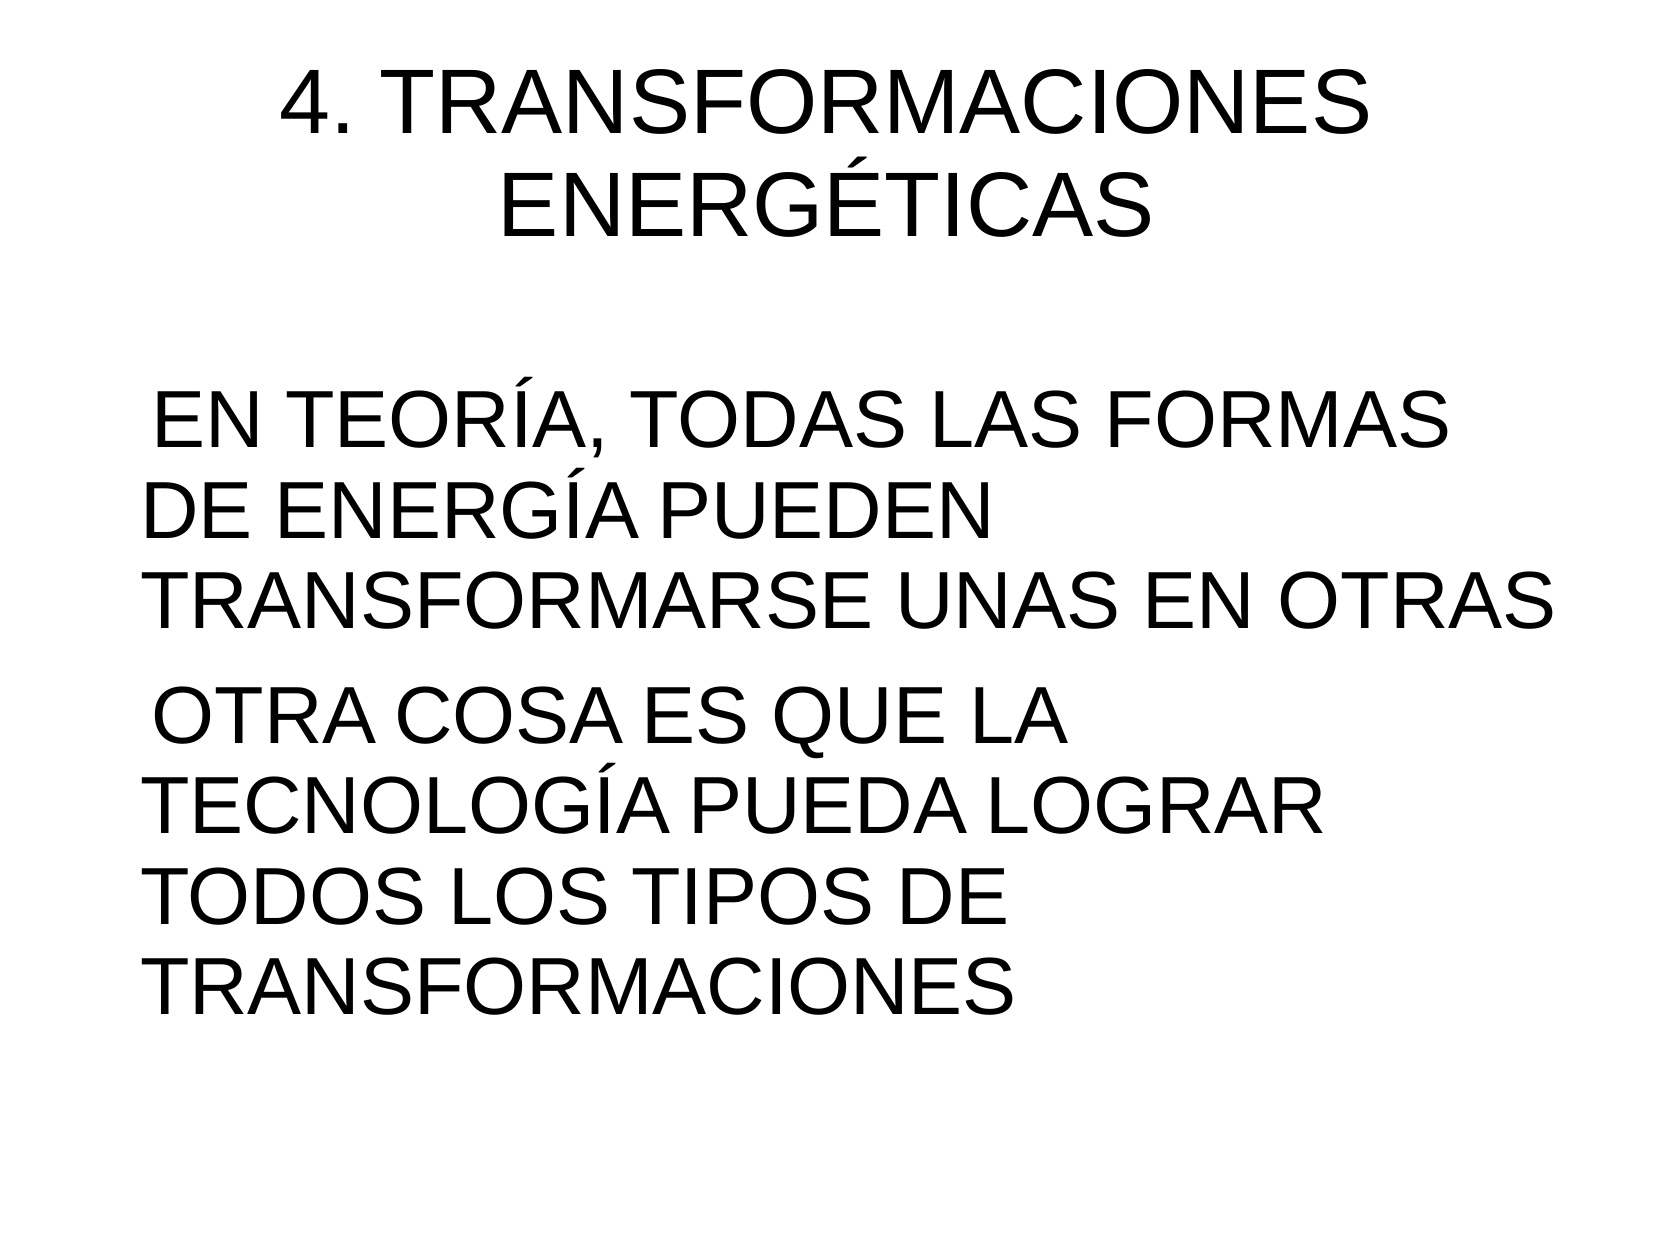

# 4. TRANSFORMACIONES ENERGÉTICAS
EN TEORÍA, TODAS LAS FORMAS DE ENERGÍA PUEDEN TRANSFORMARSE UNAS EN OTRAS
OTRA COSA ES QUE LA TECNOLOGÍA PUEDA LOGRAR TODOS LOS TIPOS DE TRANSFORMACIONES